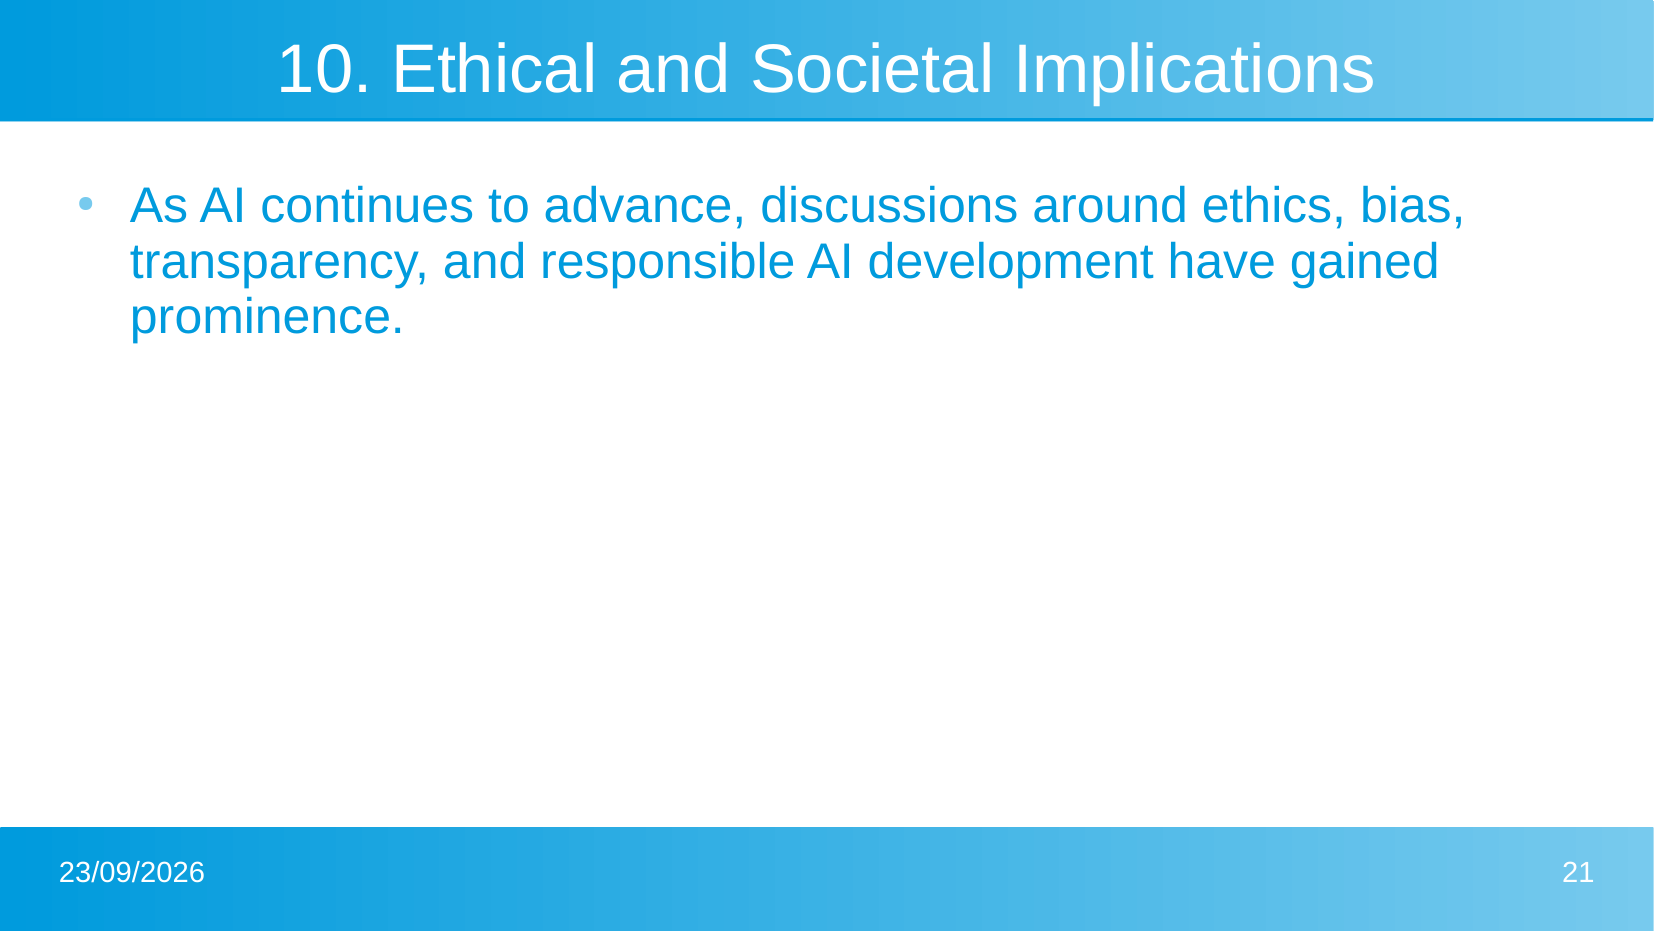

# 10. Ethical and Societal Implications
As AI continues to advance, discussions around ethics, bias, transparency, and responsible AI development have gained prominence.
21